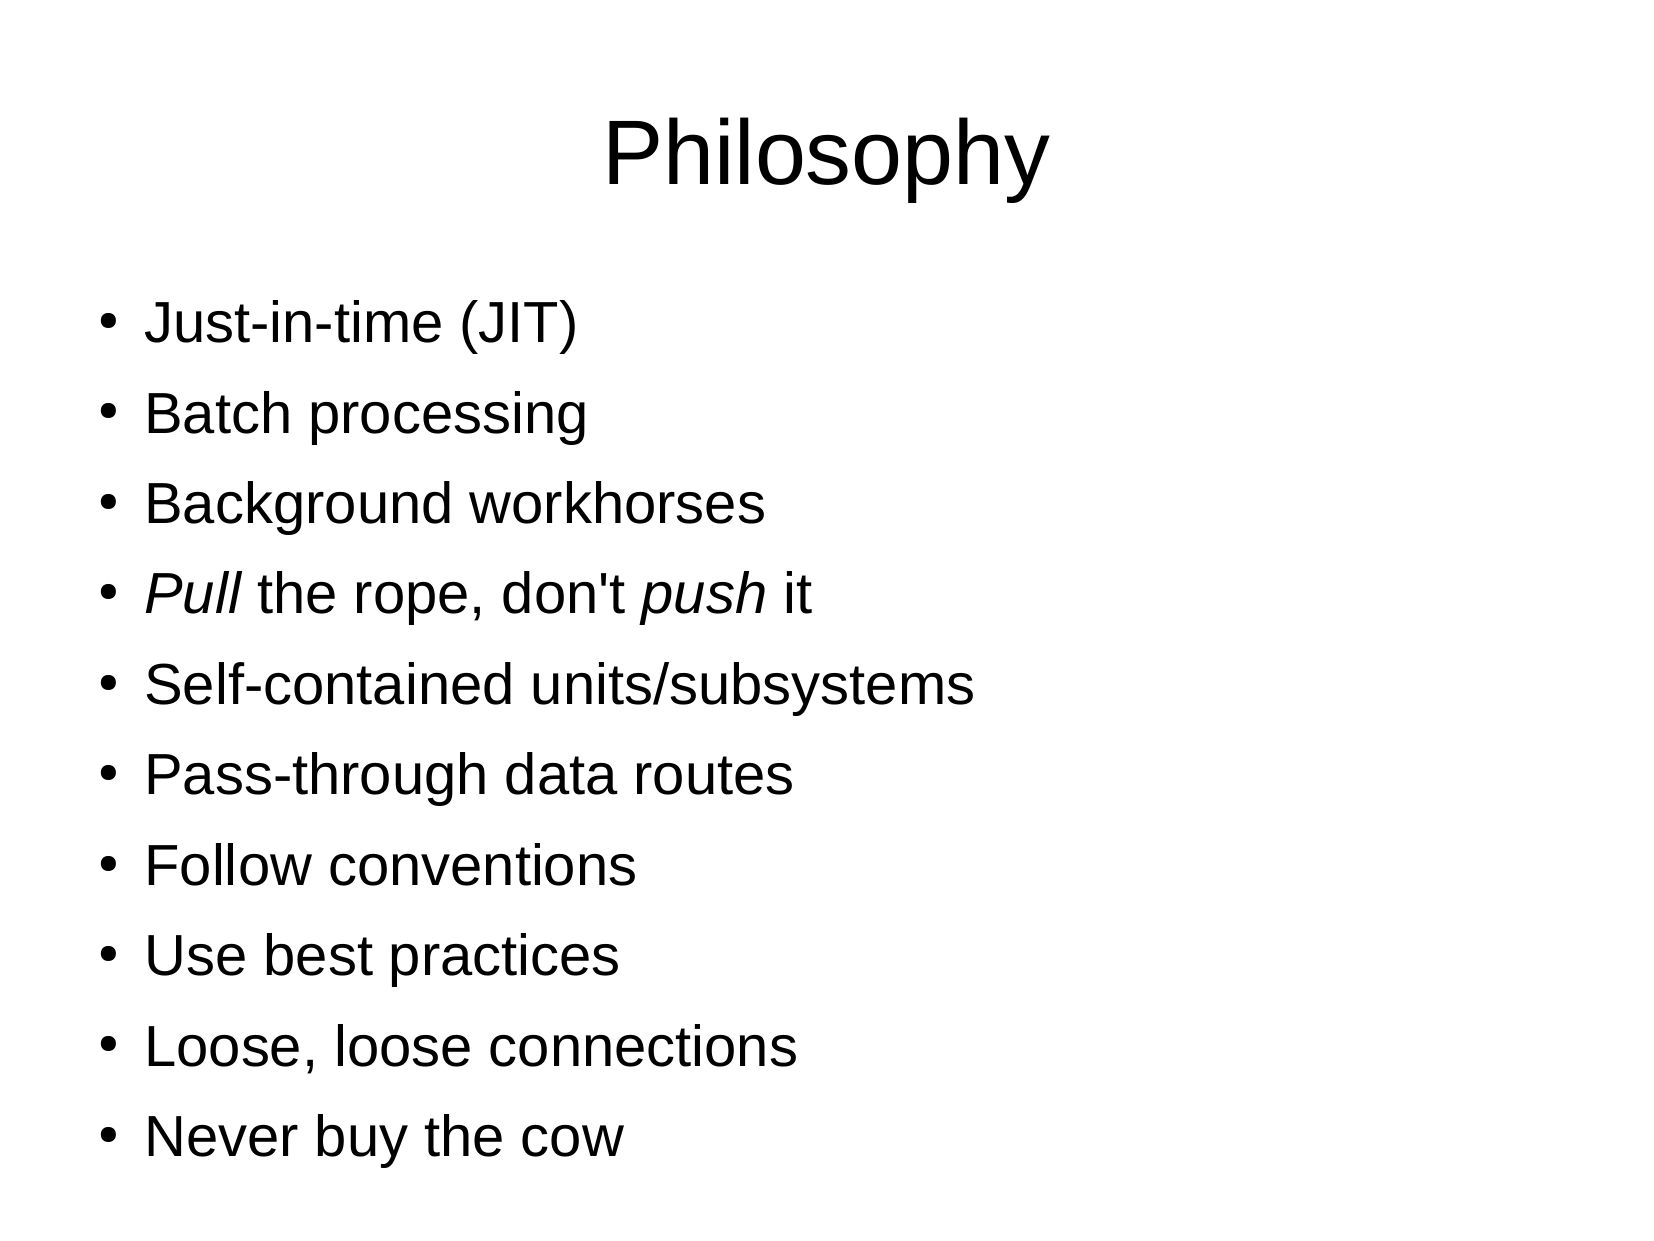

# Philosophy
Just-in-time (JIT)
Batch processing
Background workhorses
Pull the rope, don't push it
Self-contained units/subsystems
Pass-through data routes
Follow conventions
Use best practices
Loose, loose connections
Never buy the cow